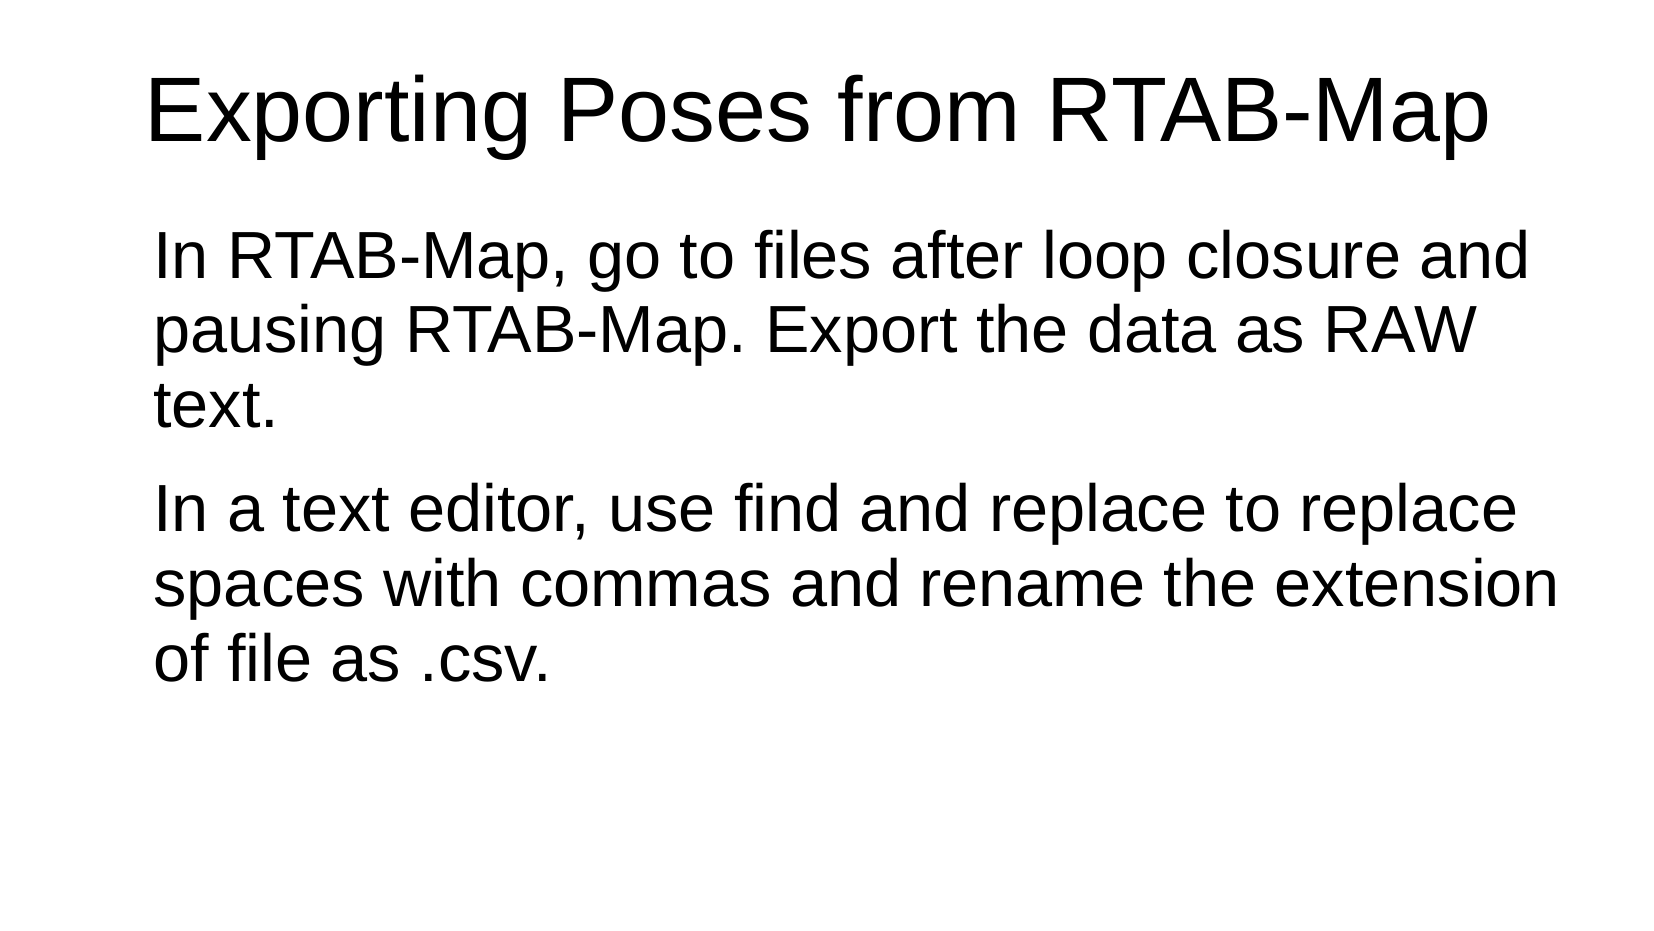

# Exporting Poses from RTAB-Map
In RTAB-Map, go to files after loop closure and pausing RTAB-Map. Export the data as RAW text.
In a text editor, use find and replace to replace spaces with commas and rename the extension of file as .csv.